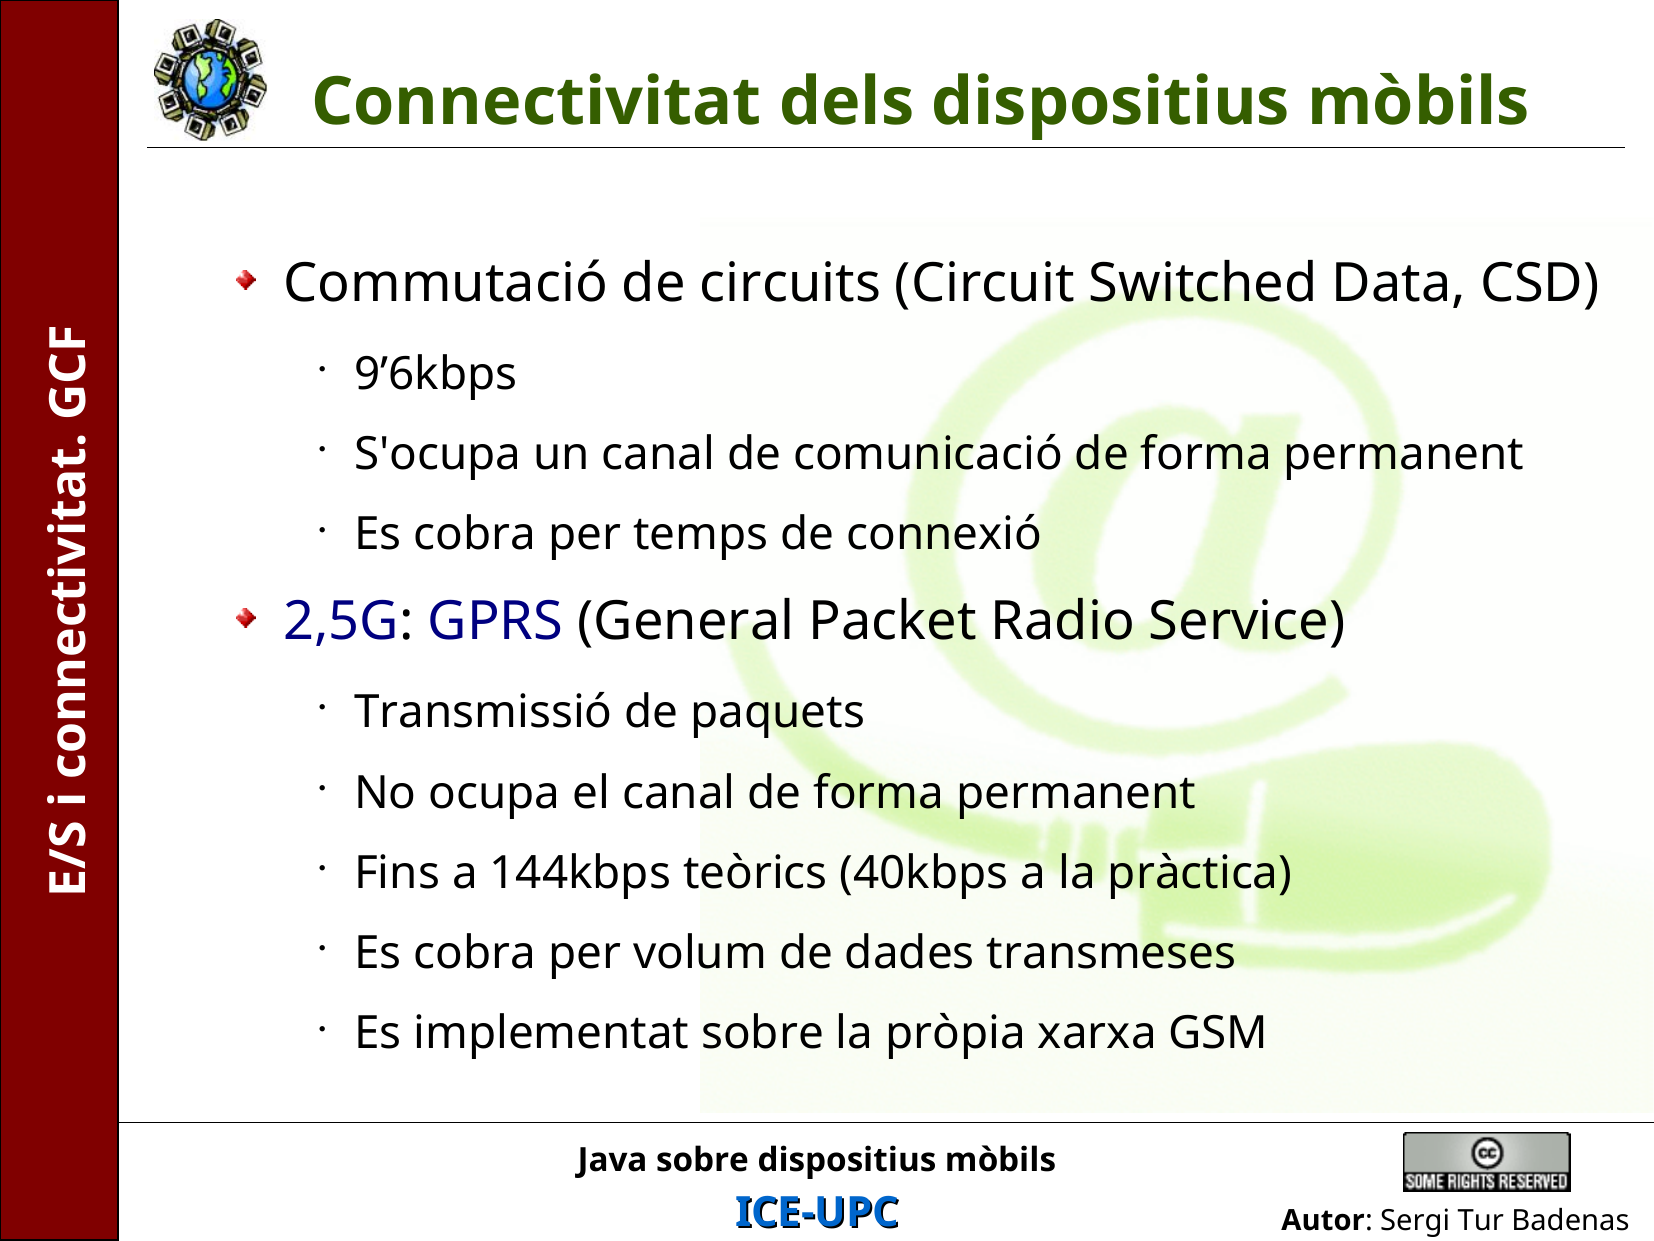

# Connectivitat dels dispositius mòbils
Commutació de circuits (Circuit Switched Data, CSD)
9’6kbps
S'ocupa un canal de comunicació de forma permanent
Es cobra per temps de connexió
2,5G: GPRS (General Packet Radio Service)
Transmissió de paquets
No ocupa el canal de forma permanent
Fins a 144kbps teòrics (40kbps a la pràctica)
Es cobra per volum de dades transmeses
Es implementat sobre la pròpia xarxa GSM